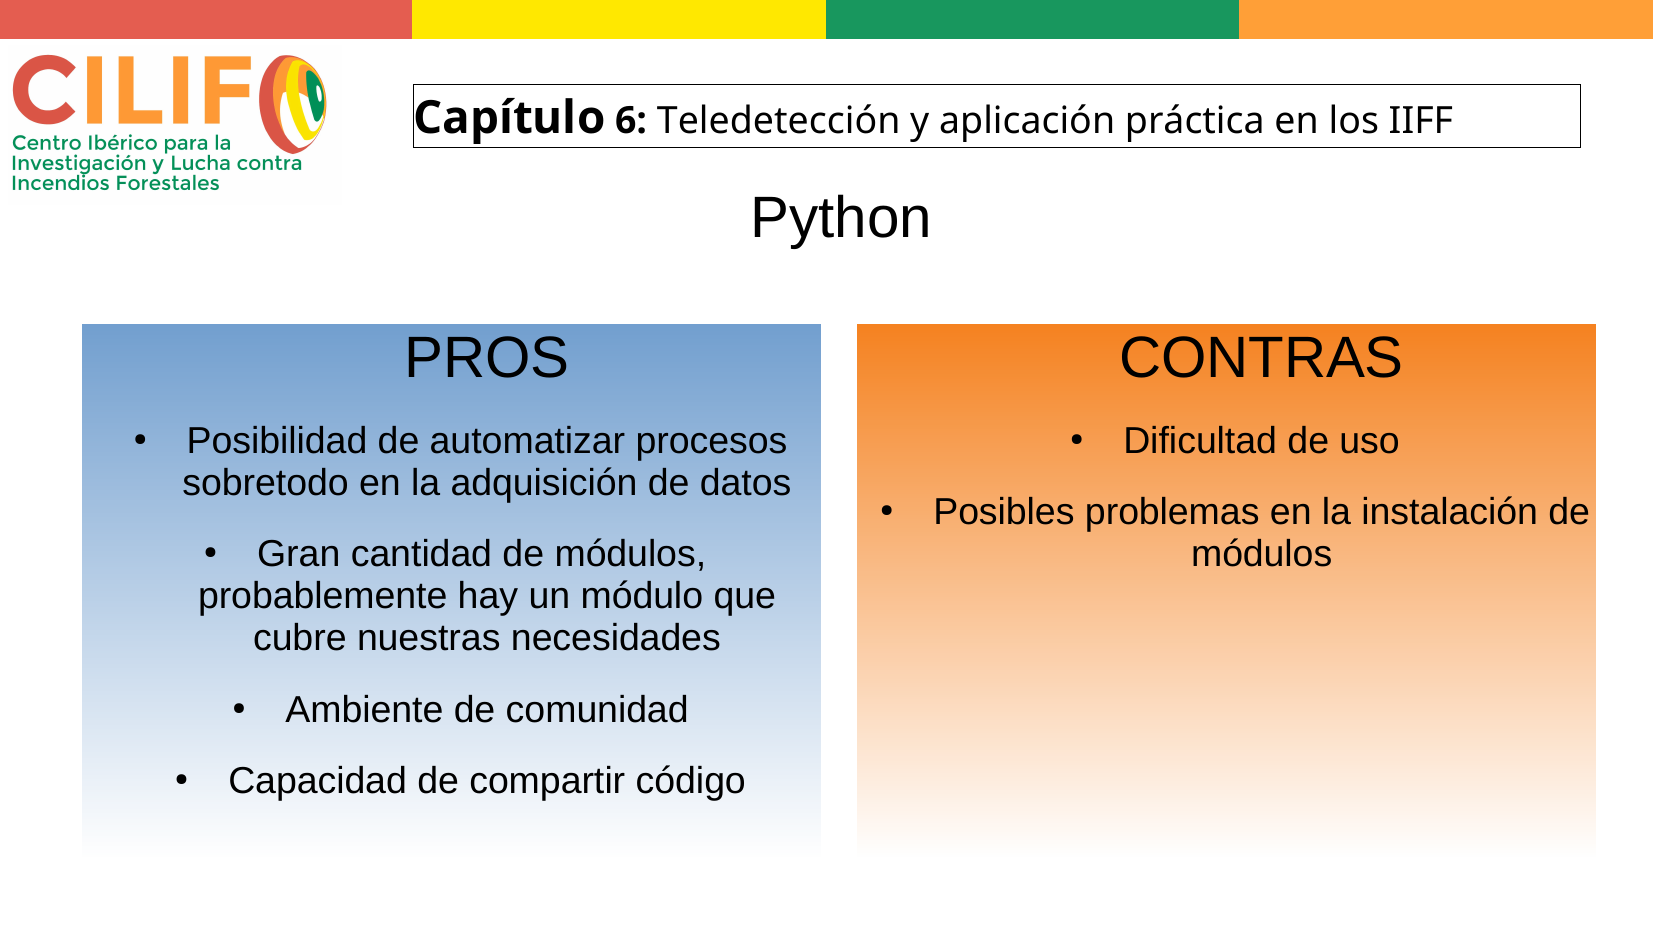

# Python
PROS
Posibilidad de automatizar procesos sobretodo en la adquisición de datos
Gran cantidad de módulos, probablemente hay un módulo que cubre nuestras necesidades
Ambiente de comunidad
Capacidad de compartir código
CONTRAS
Dificultad de uso
Posibles problemas en la instalación de módulos